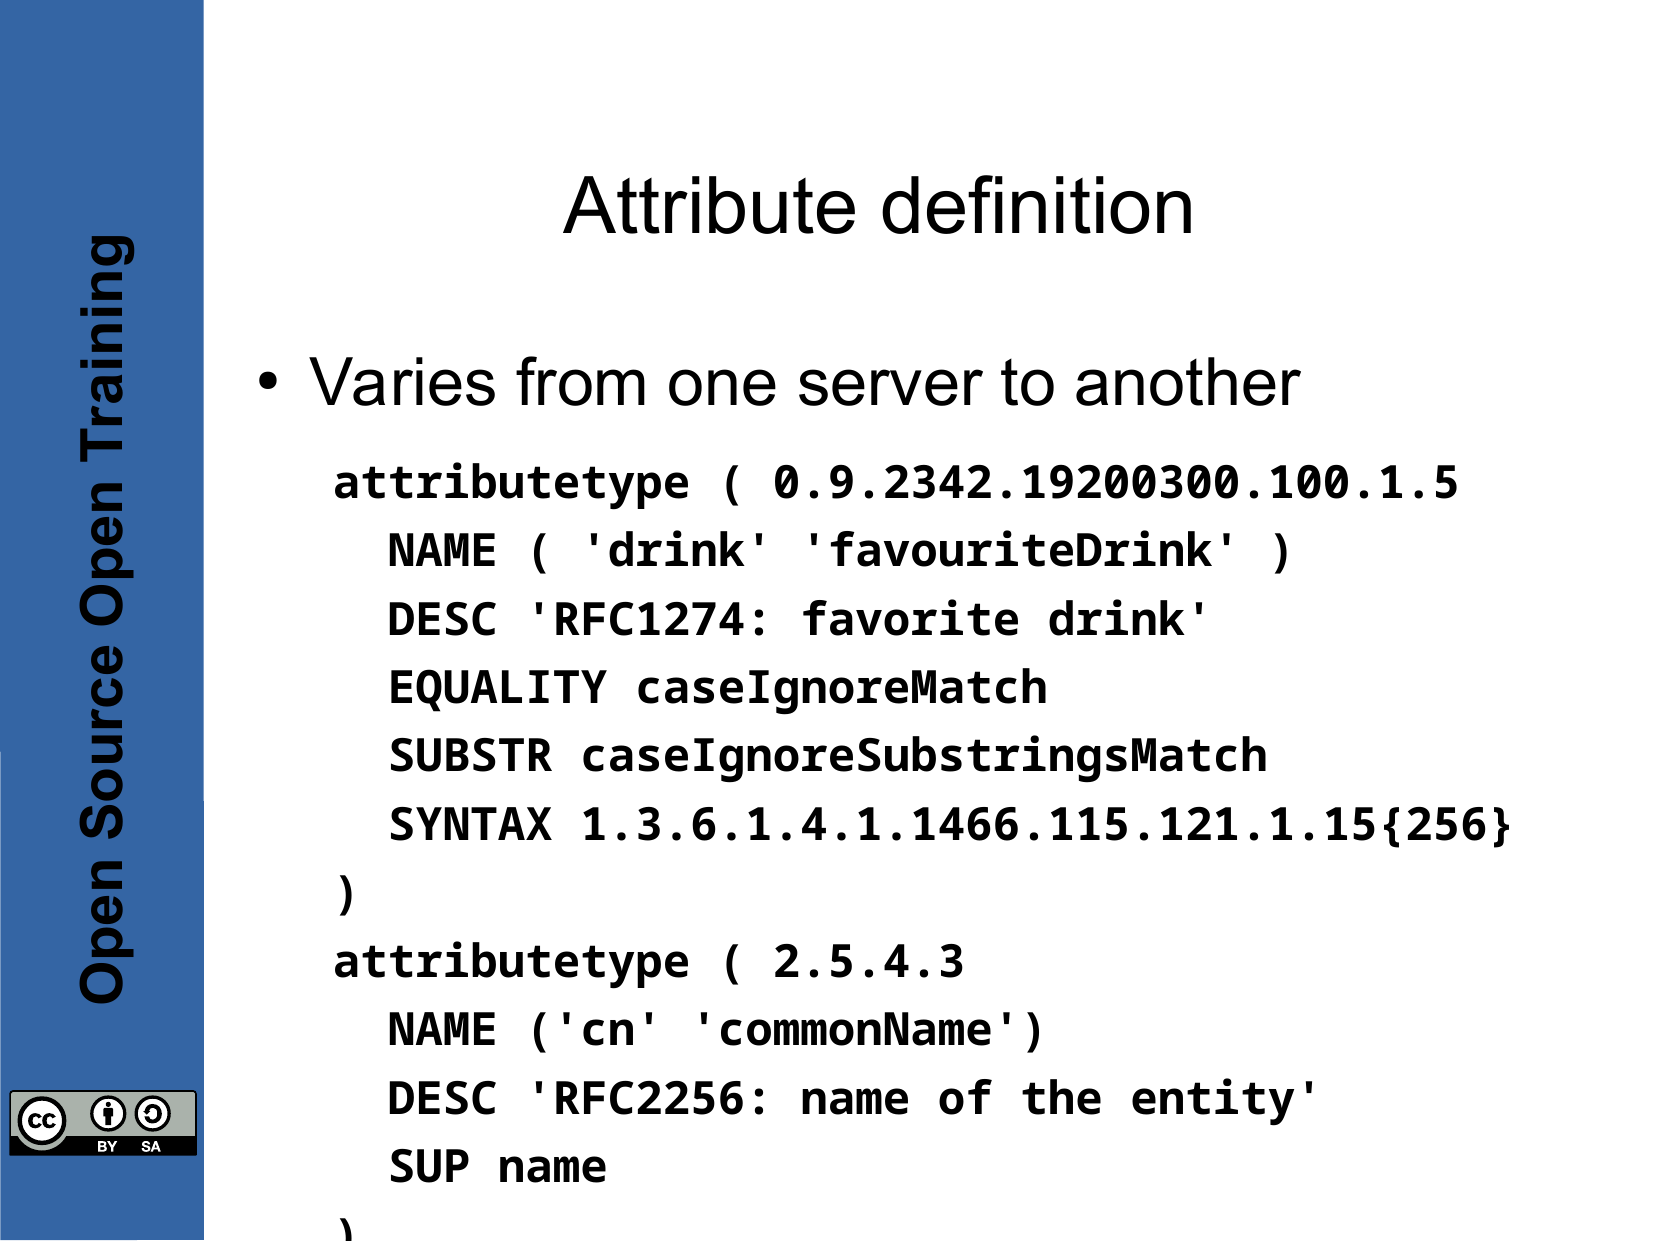

# Attribute definition
Varies from one server to another
attributetype ( 0.9.2342.19200300.100.1.5
 NAME ( 'drink' 'favouriteDrink' )
 DESC 'RFC1274: favorite drink'
 EQUALITY caseIgnoreMatch
 SUBSTR caseIgnoreSubstringsMatch
 SYNTAX 1.3.6.1.4.1.1466.115.121.1.15{256}
)
attributetype ( 2.5.4.3
 NAME ('cn' 'commonName')
 DESC 'RFC2256: name of the entity'
 SUP name
)